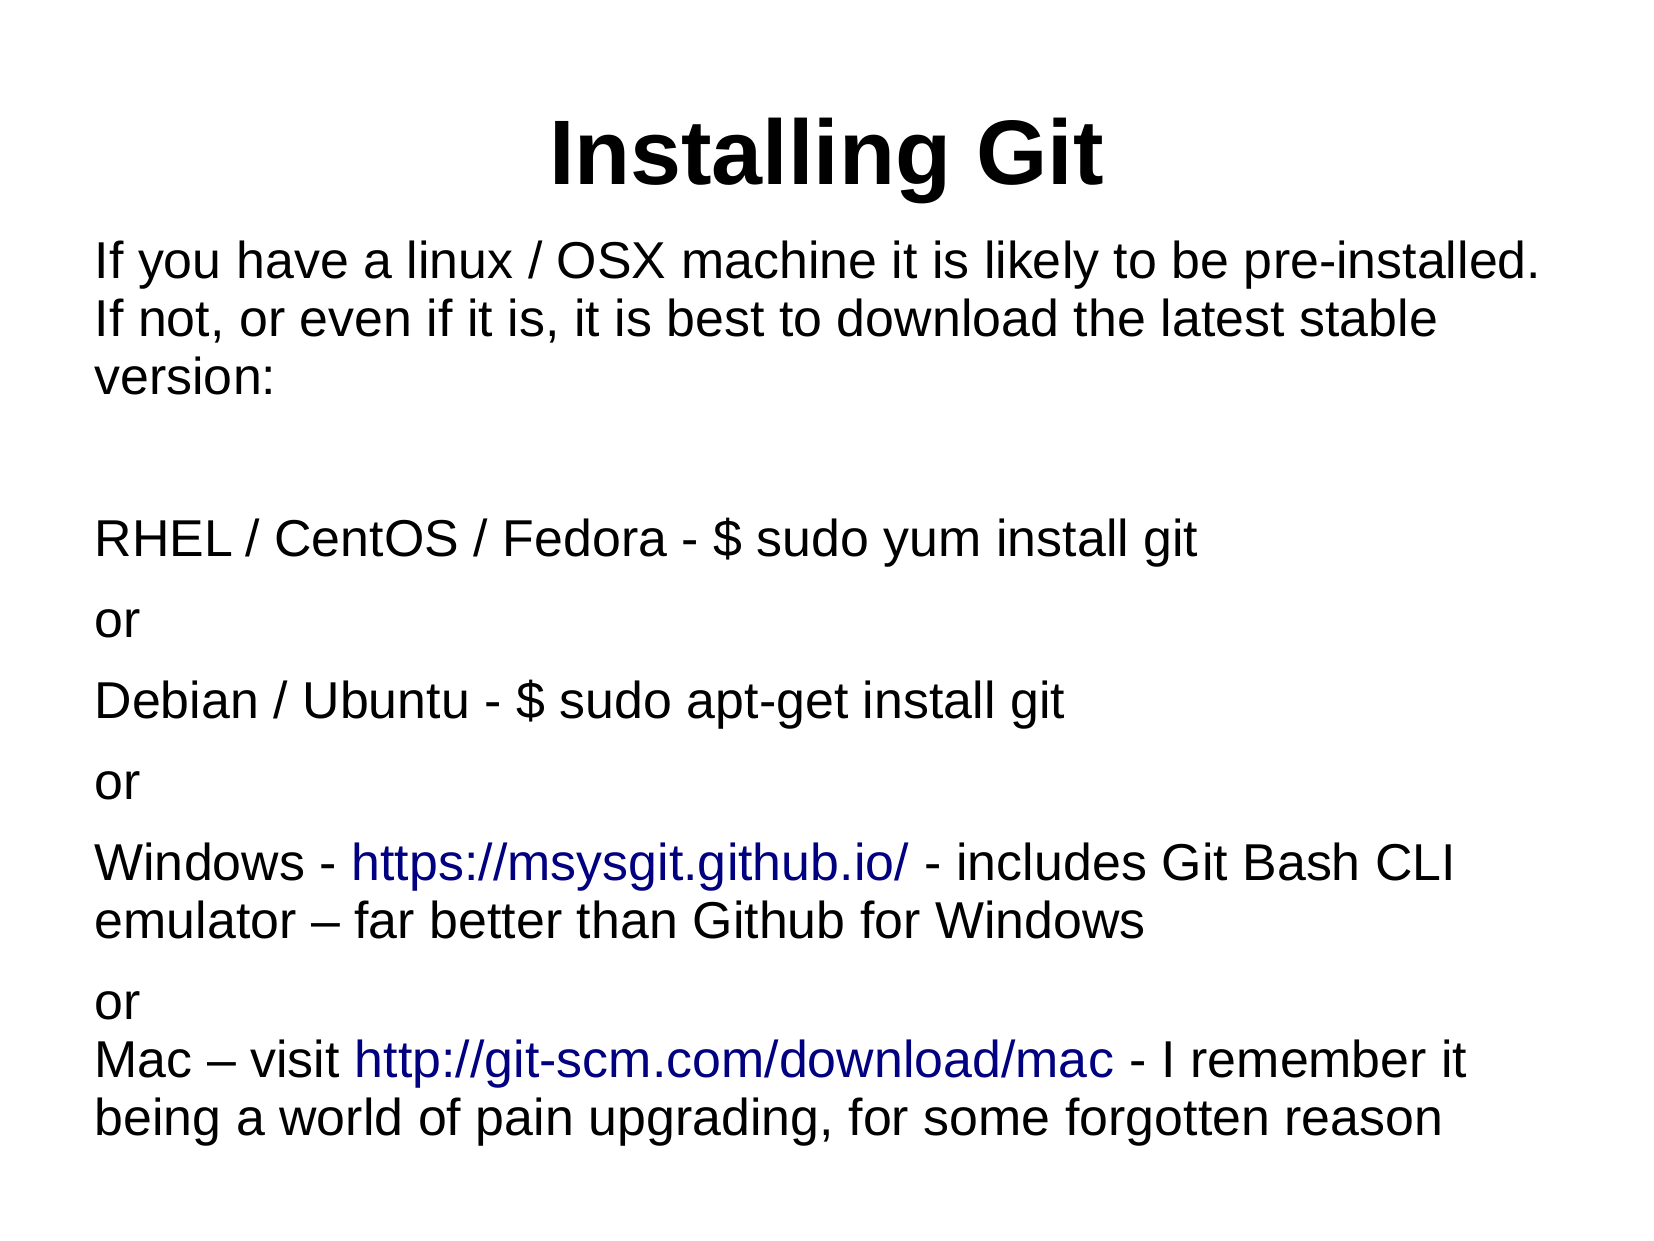

# Installing Git
If you have a linux / OSX machine it is likely to be pre-installed. If not, or even if it is, it is best to download the latest stable version:
RHEL / CentOS / Fedora - $ sudo yum install git
or
Debian / Ubuntu - $ sudo apt-get install git
or
Windows - https://msysgit.github.io/ - includes Git Bash CLI emulator – far better than Github for Windows
or
Mac – visit http://git-scm.com/download/mac - I remember it being a world of pain upgrading, for some forgotten reason